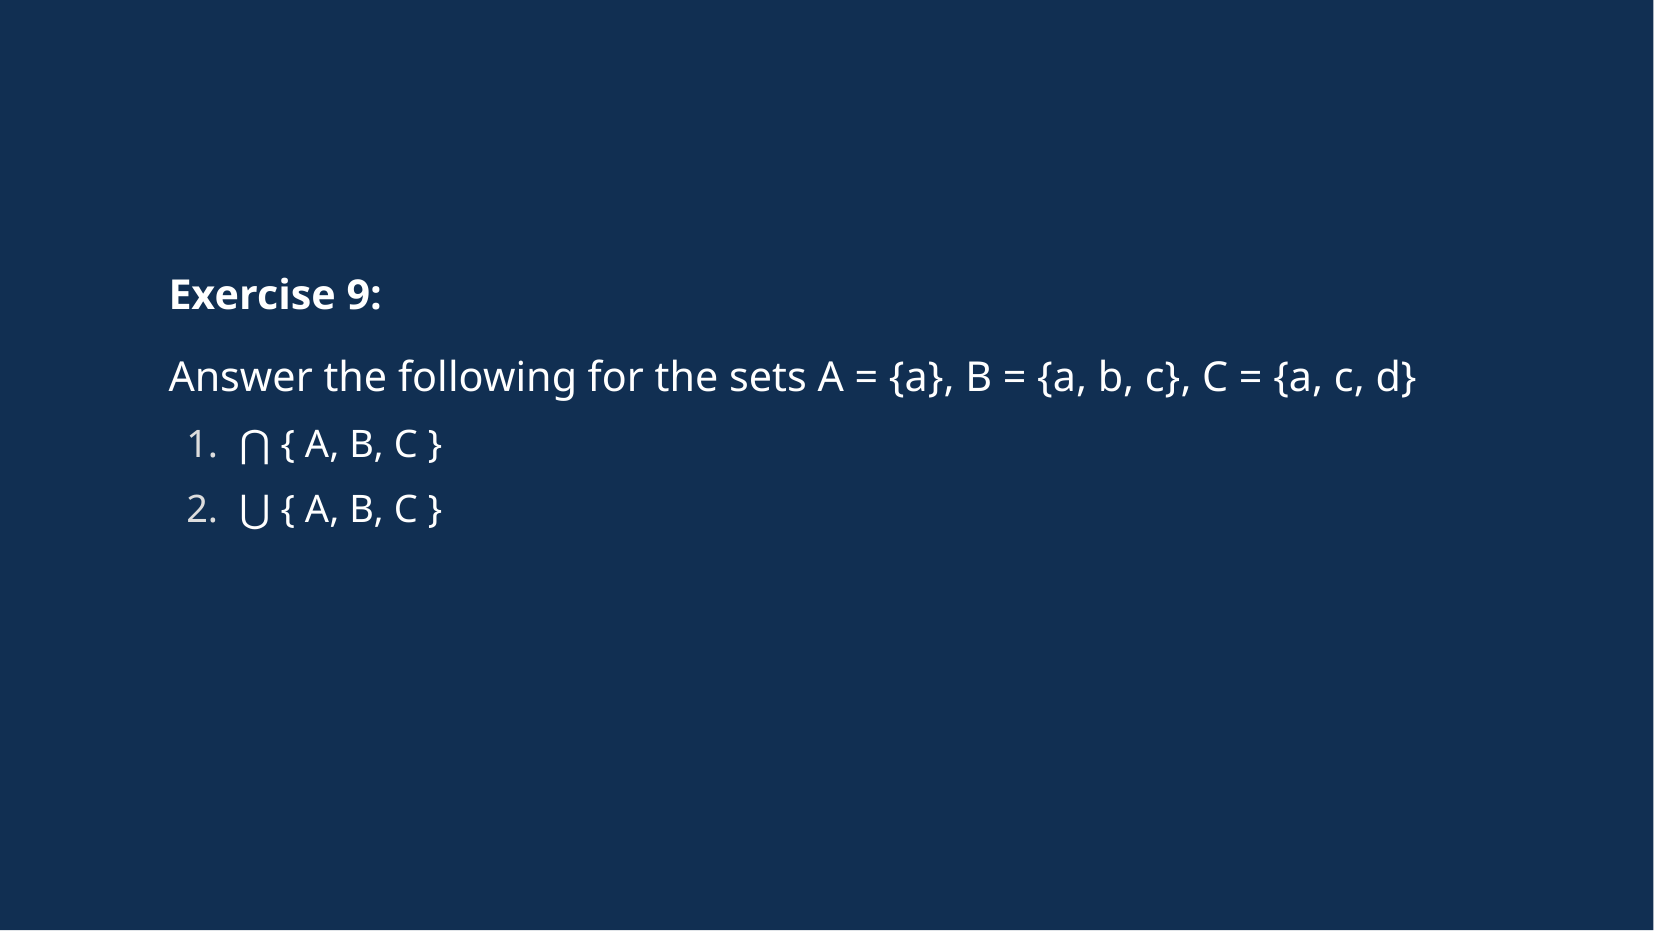

#
Exercise 9:
Answer the following for the sets A = {a}, B = {a, b, c}, C = {a, c, d}
⋂ { A, B, C }
⋃ { A, B, C }